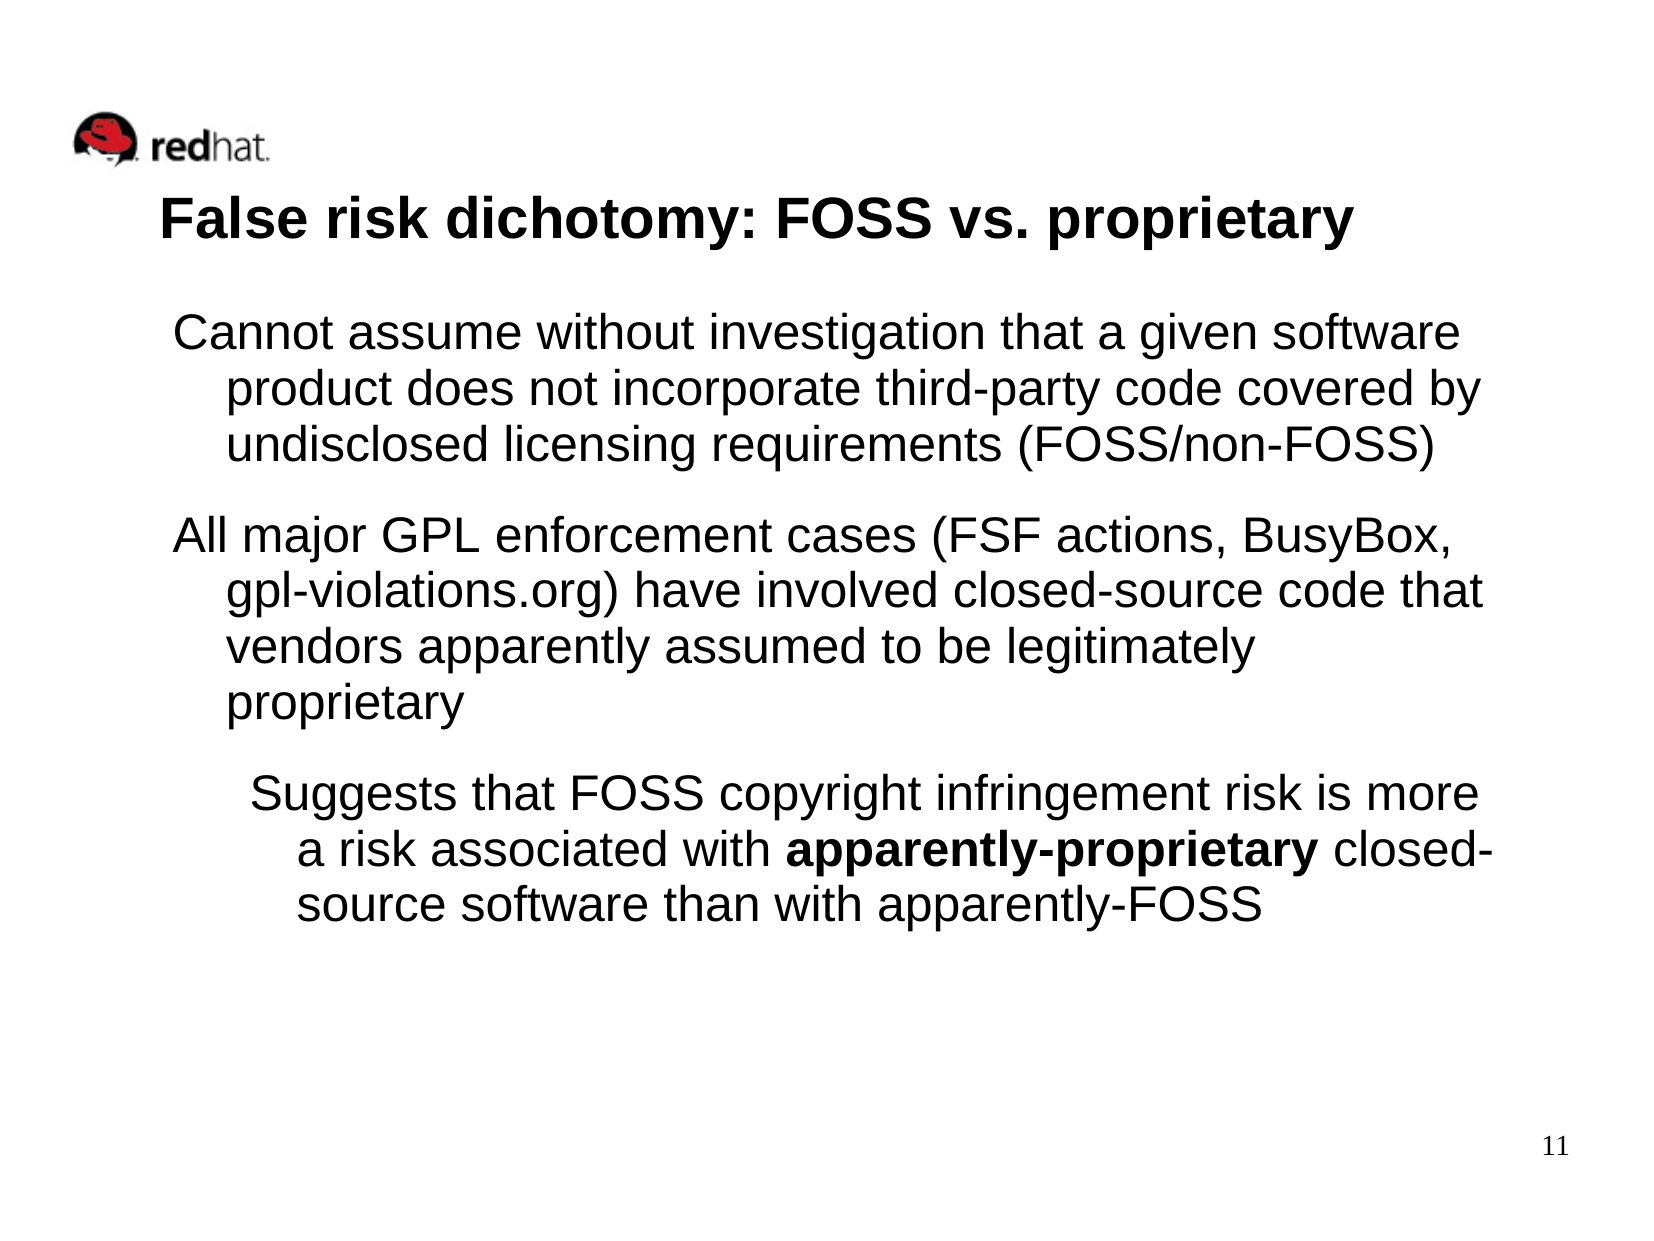

# False risk dichotomy: FOSS vs. proprietary
Cannot assume without investigation that a given software product does not incorporate third-party code covered by undisclosed licensing requirements (FOSS/non-FOSS)
All major GPL enforcement cases (FSF actions, BusyBox, gpl-violations.org) have involved closed-source code that vendors apparently assumed to be legitimately proprietary
Suggests that FOSS copyright infringement risk is more a risk associated with apparently-proprietary closed-source software than with apparently-FOSS
11